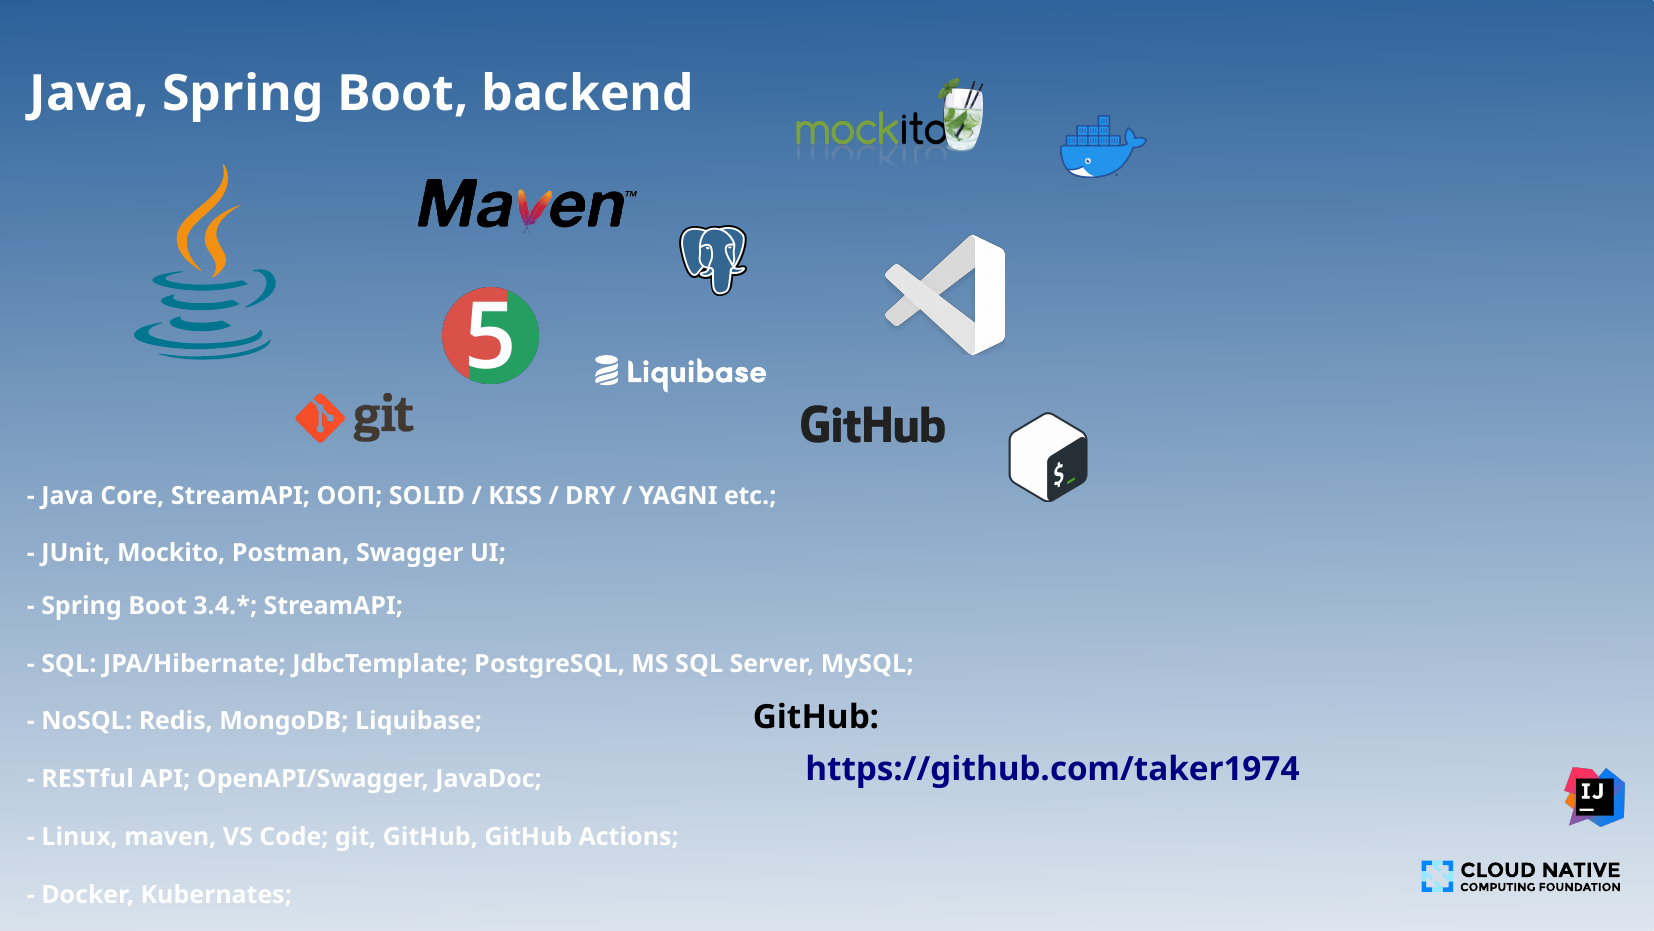

# Java, Spring Boot, backend
- Java Core, StreamAPI; ООП; SOLID / KISS / DRY / YAGNI etc.;
- JUnit, Mockito, Postman, Swagger UI;
- Spring Boot 3.4.*; StreamAPI;
- SQL: JPA/Hibernate; JdbcTemplate; PostgreSQL, MS SQL Server, MySQL;
- NoSQL: Redis, MongoDB; Liquibase;
- RESTful API; OpenAPI/Swagger, JavaDoc;
- Linux, maven, VS Code; git, GitHub, GitHub Actions;
- Docker, Kubernates;
GitHub:
 https://github.com/taker1974